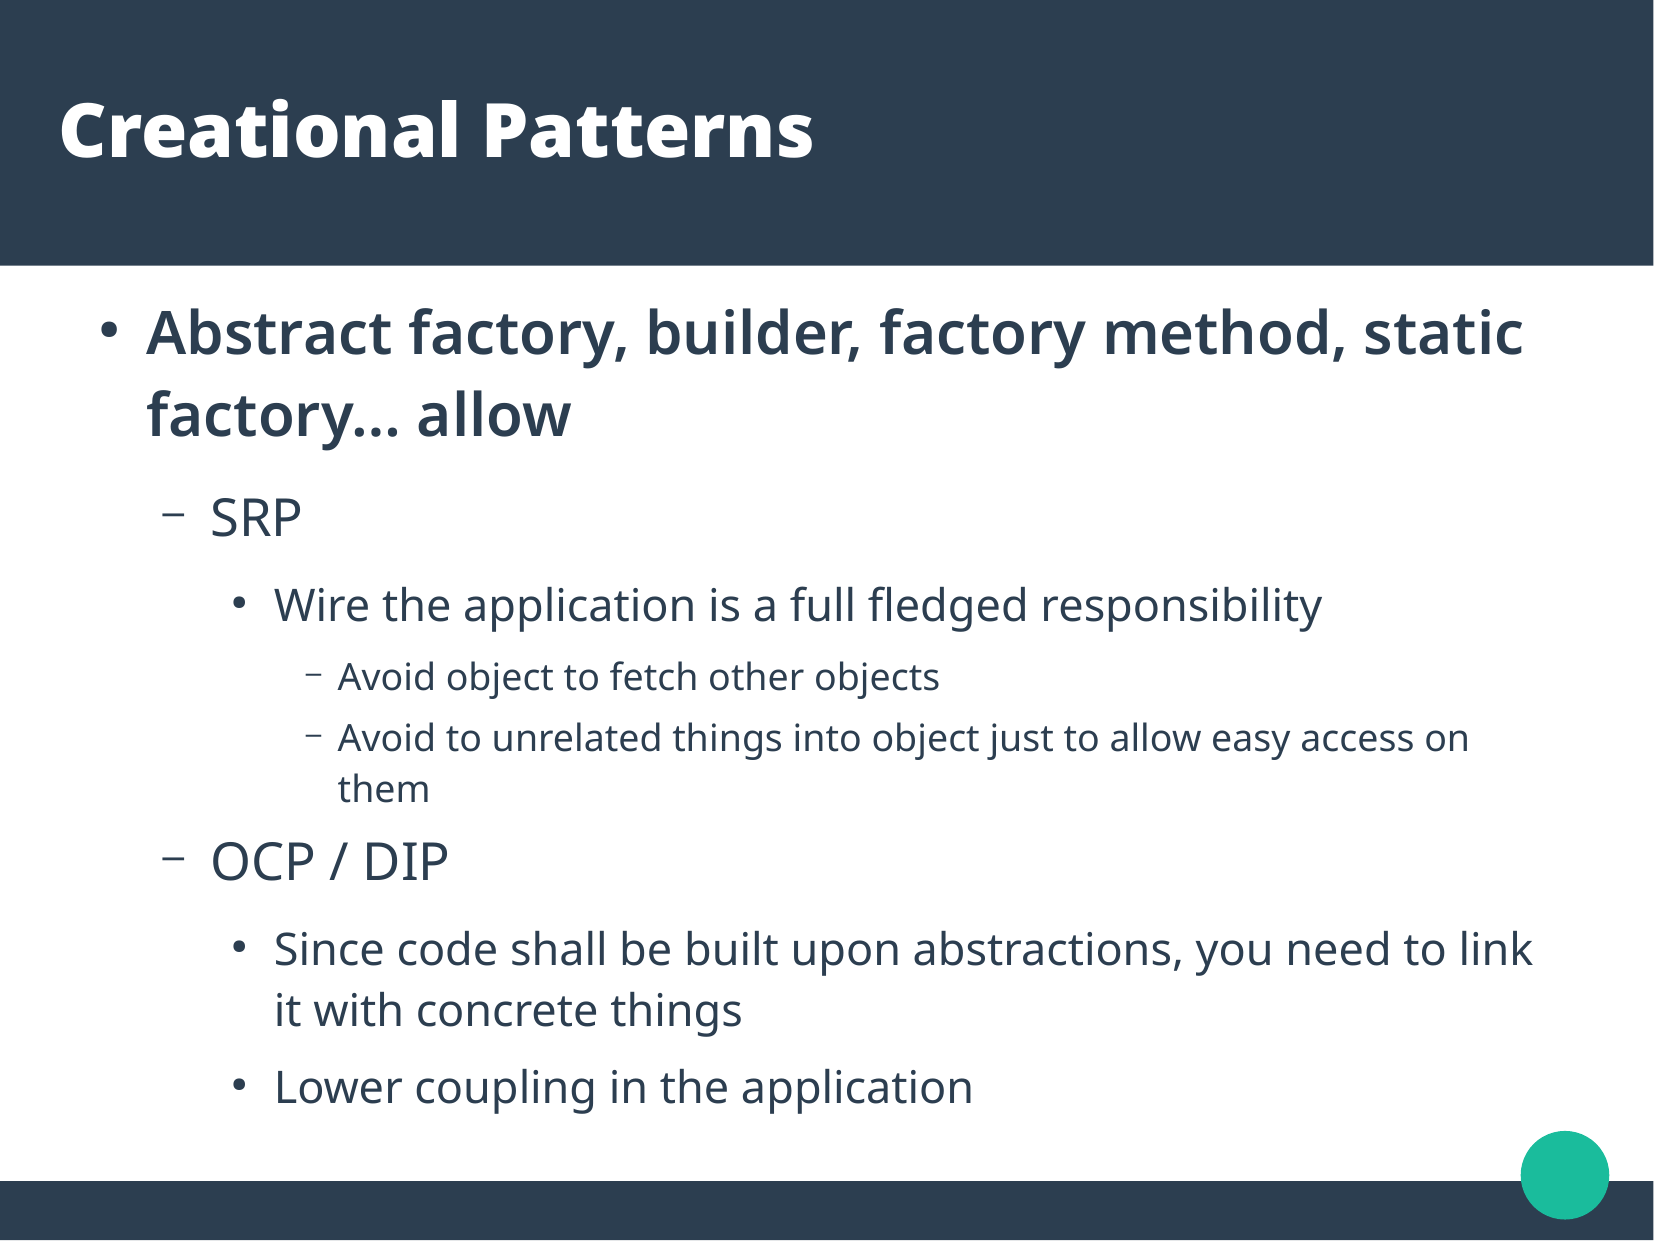

# Creational Patterns
Abstract factory, builder, factory method, static factory… allow
SRP
Wire the application is a full fledged responsibility
Avoid object to fetch other objects
Avoid to unrelated things into object just to allow easy access on them
OCP / DIP
Since code shall be built upon abstractions, you need to link it with concrete things
Lower coupling in the application